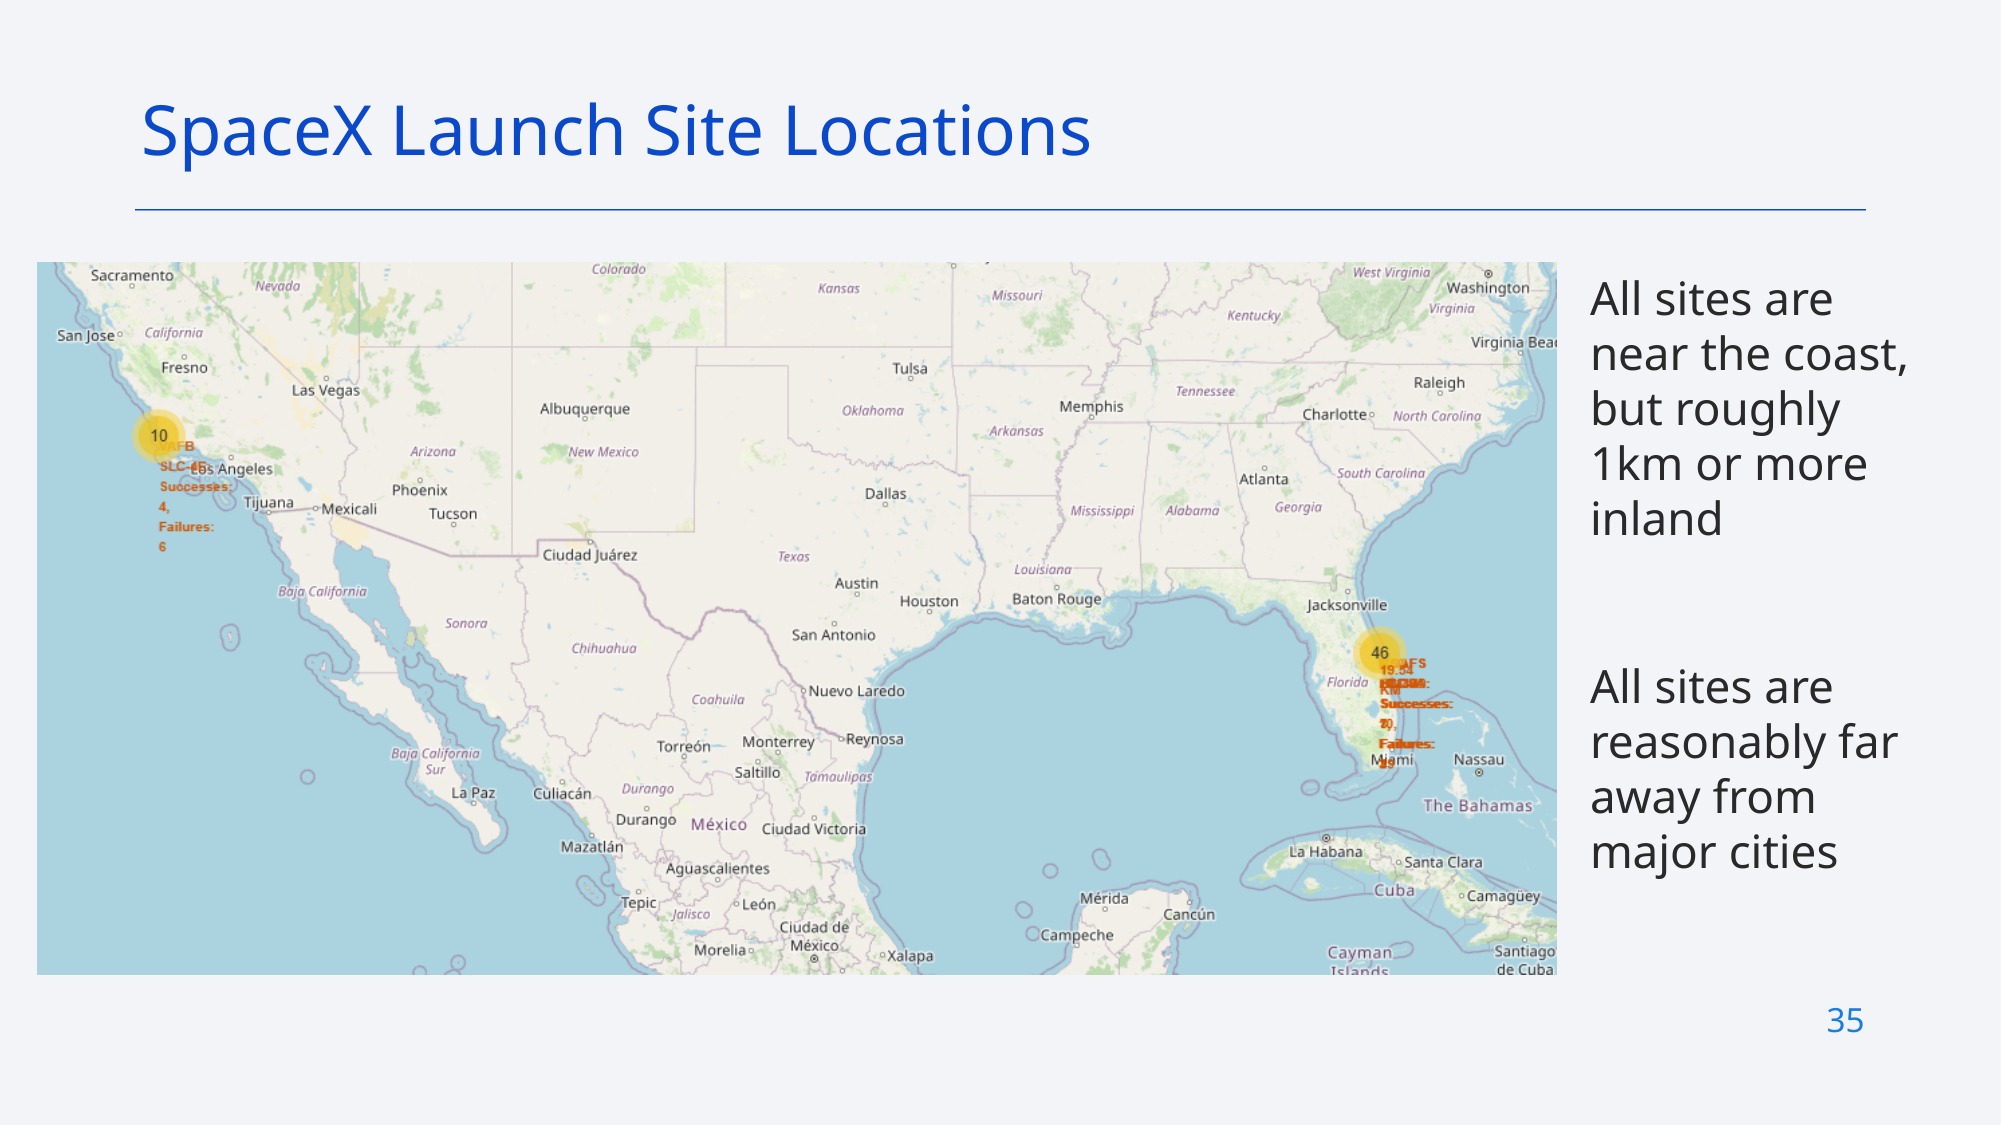

SpaceX Launch Site Locations
# All sites are near the coast, but roughly 1km or more inland
All sites are reasonably far away from major cities
35